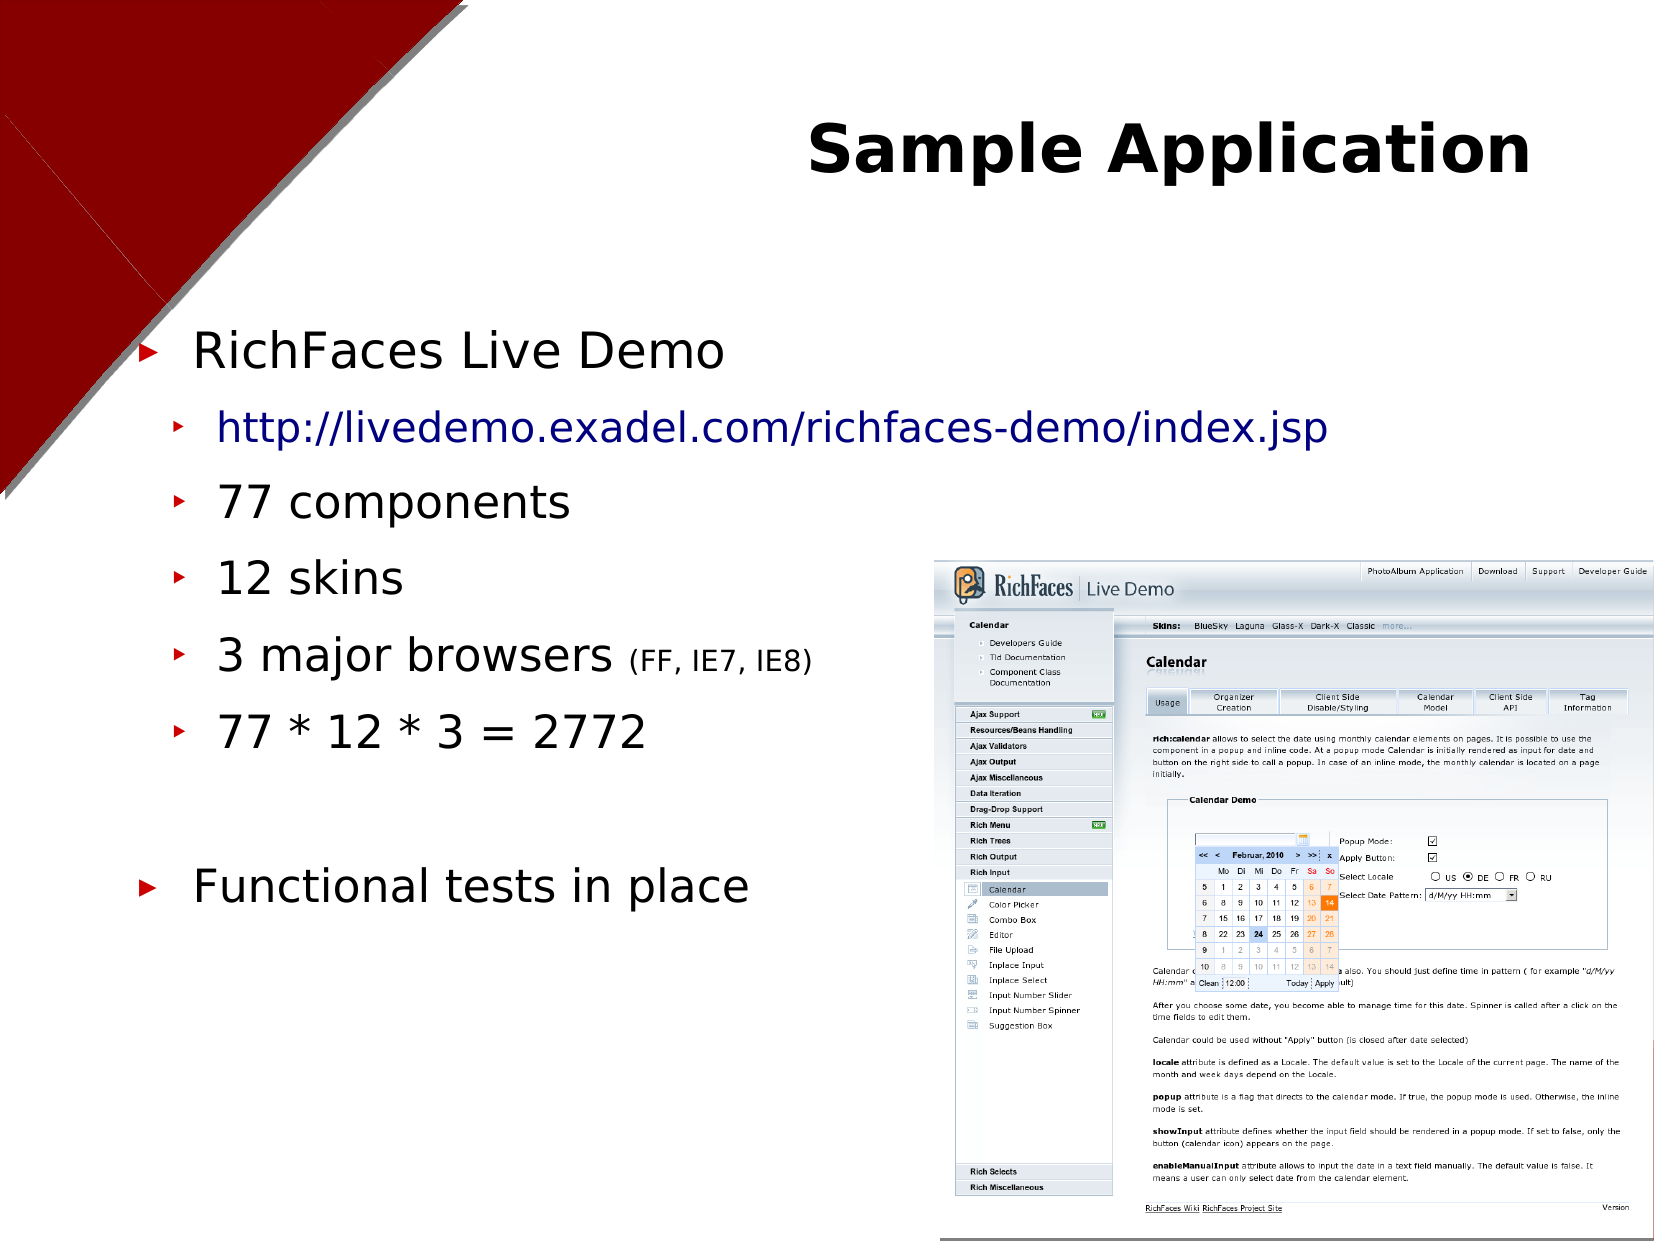

# Sample Application
RichFaces Live Demo
http://livedemo.exadel.com/richfaces-demo/index.jsp
77 components
12 skins
3 major browsers (FF, IE7, IE8)
77 * 12 * 3 = 2772
Functional tests in place